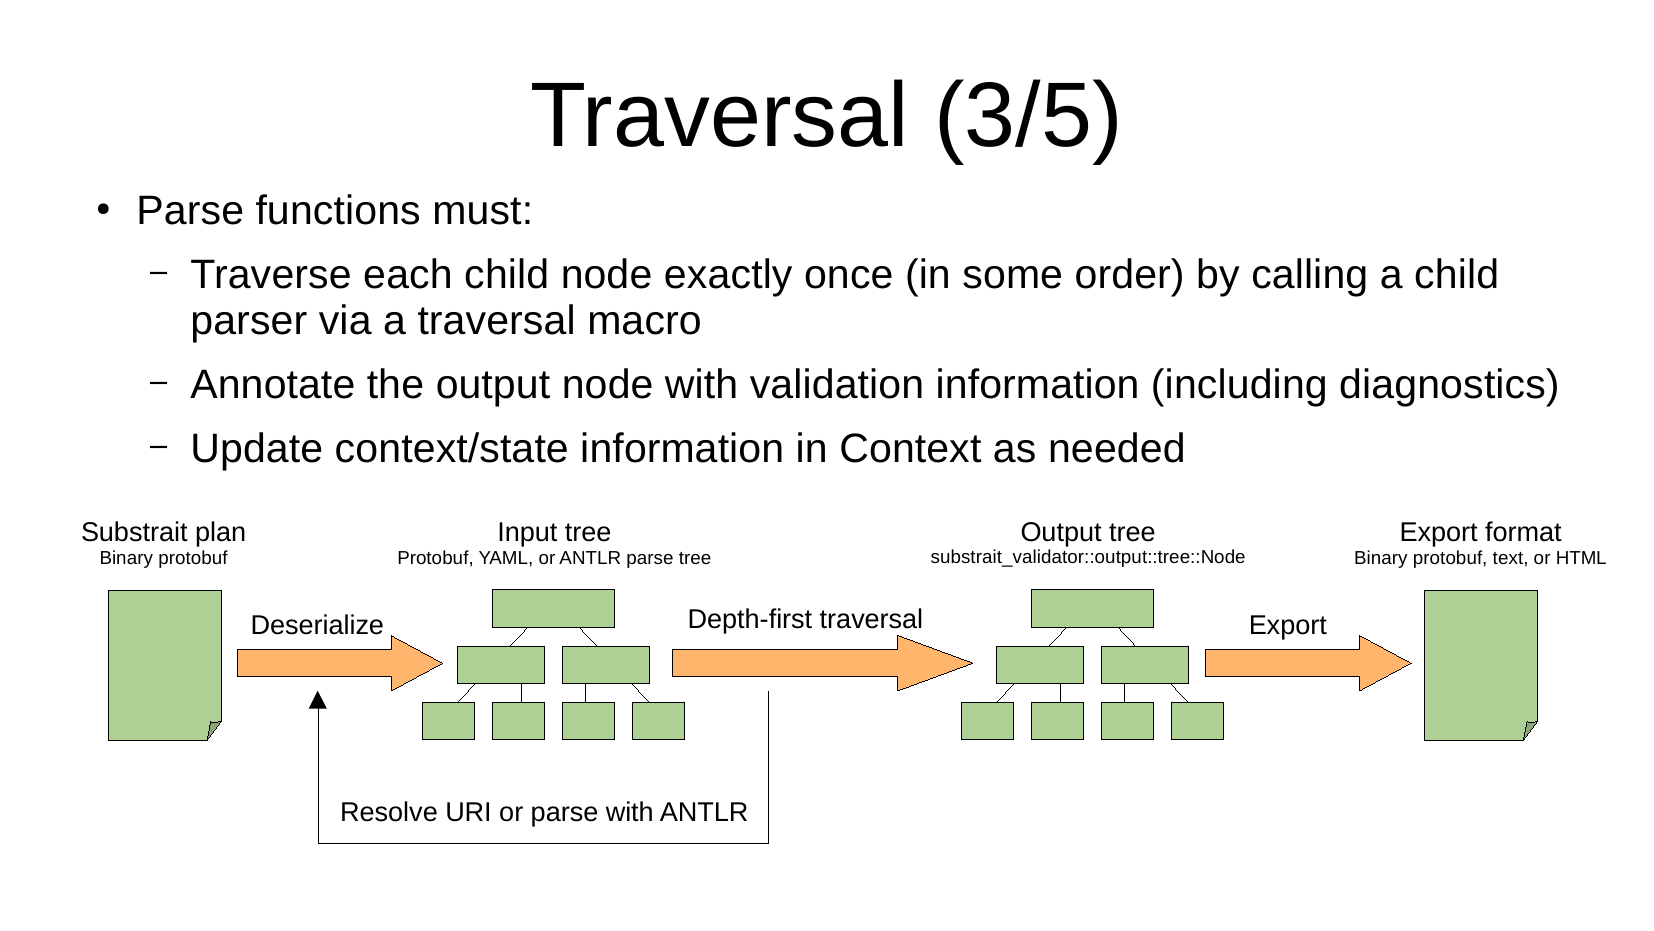

# Traversal (3/5)
Parse functions must:
Traverse each child node exactly once (in some order) by calling a child parser via a traversal macro
Annotate the output node with validation information (including diagnostics)
Update context/state information in Context as needed
Output tree
substrait_validator::output::tree::Node
Input tree
Protobuf, YAML, or ANTLR parse tree
Substrait plan
Binary protobuf
Export format
Binary protobuf, text, or HTML
Depth-first traversal
Export
Deserialize
Resolve URI or parse with ANTLR